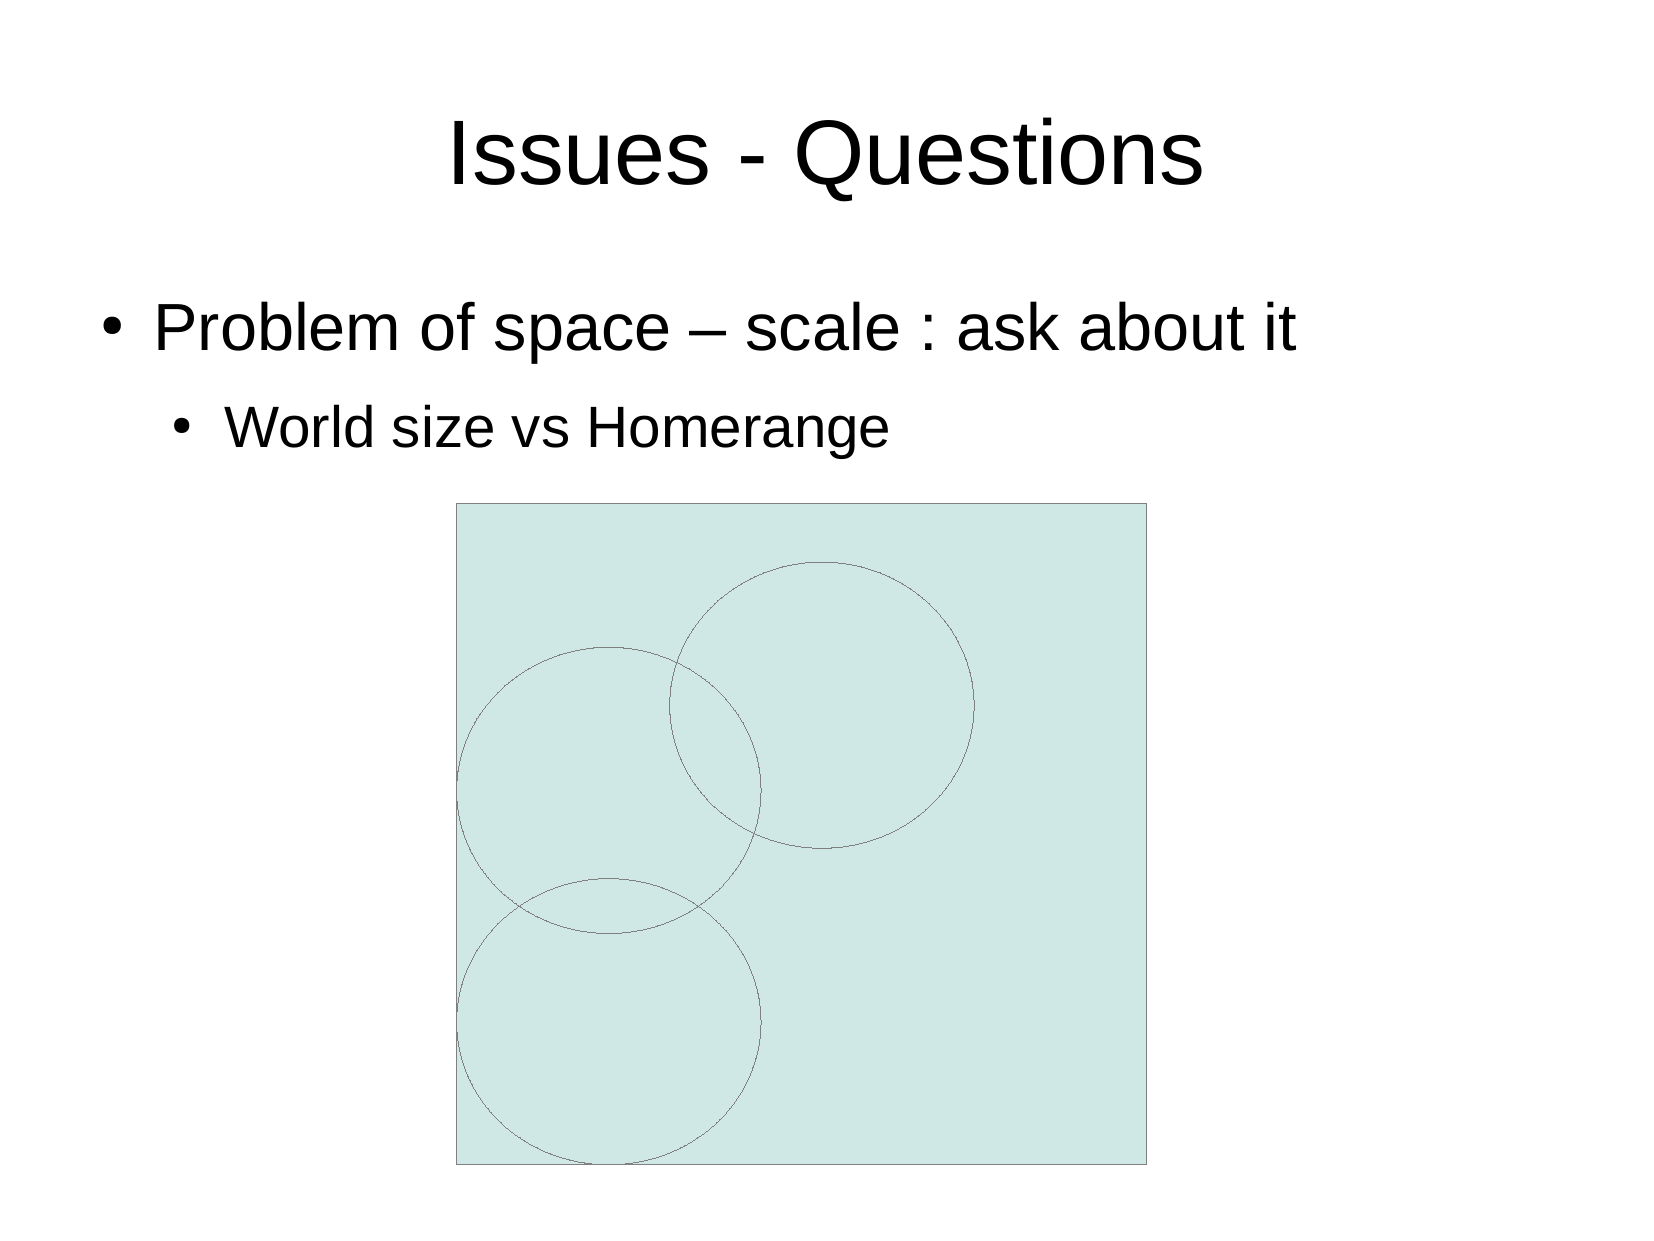

# Issues - Questions
Problem of space – scale : ask about it
World size vs Homerange